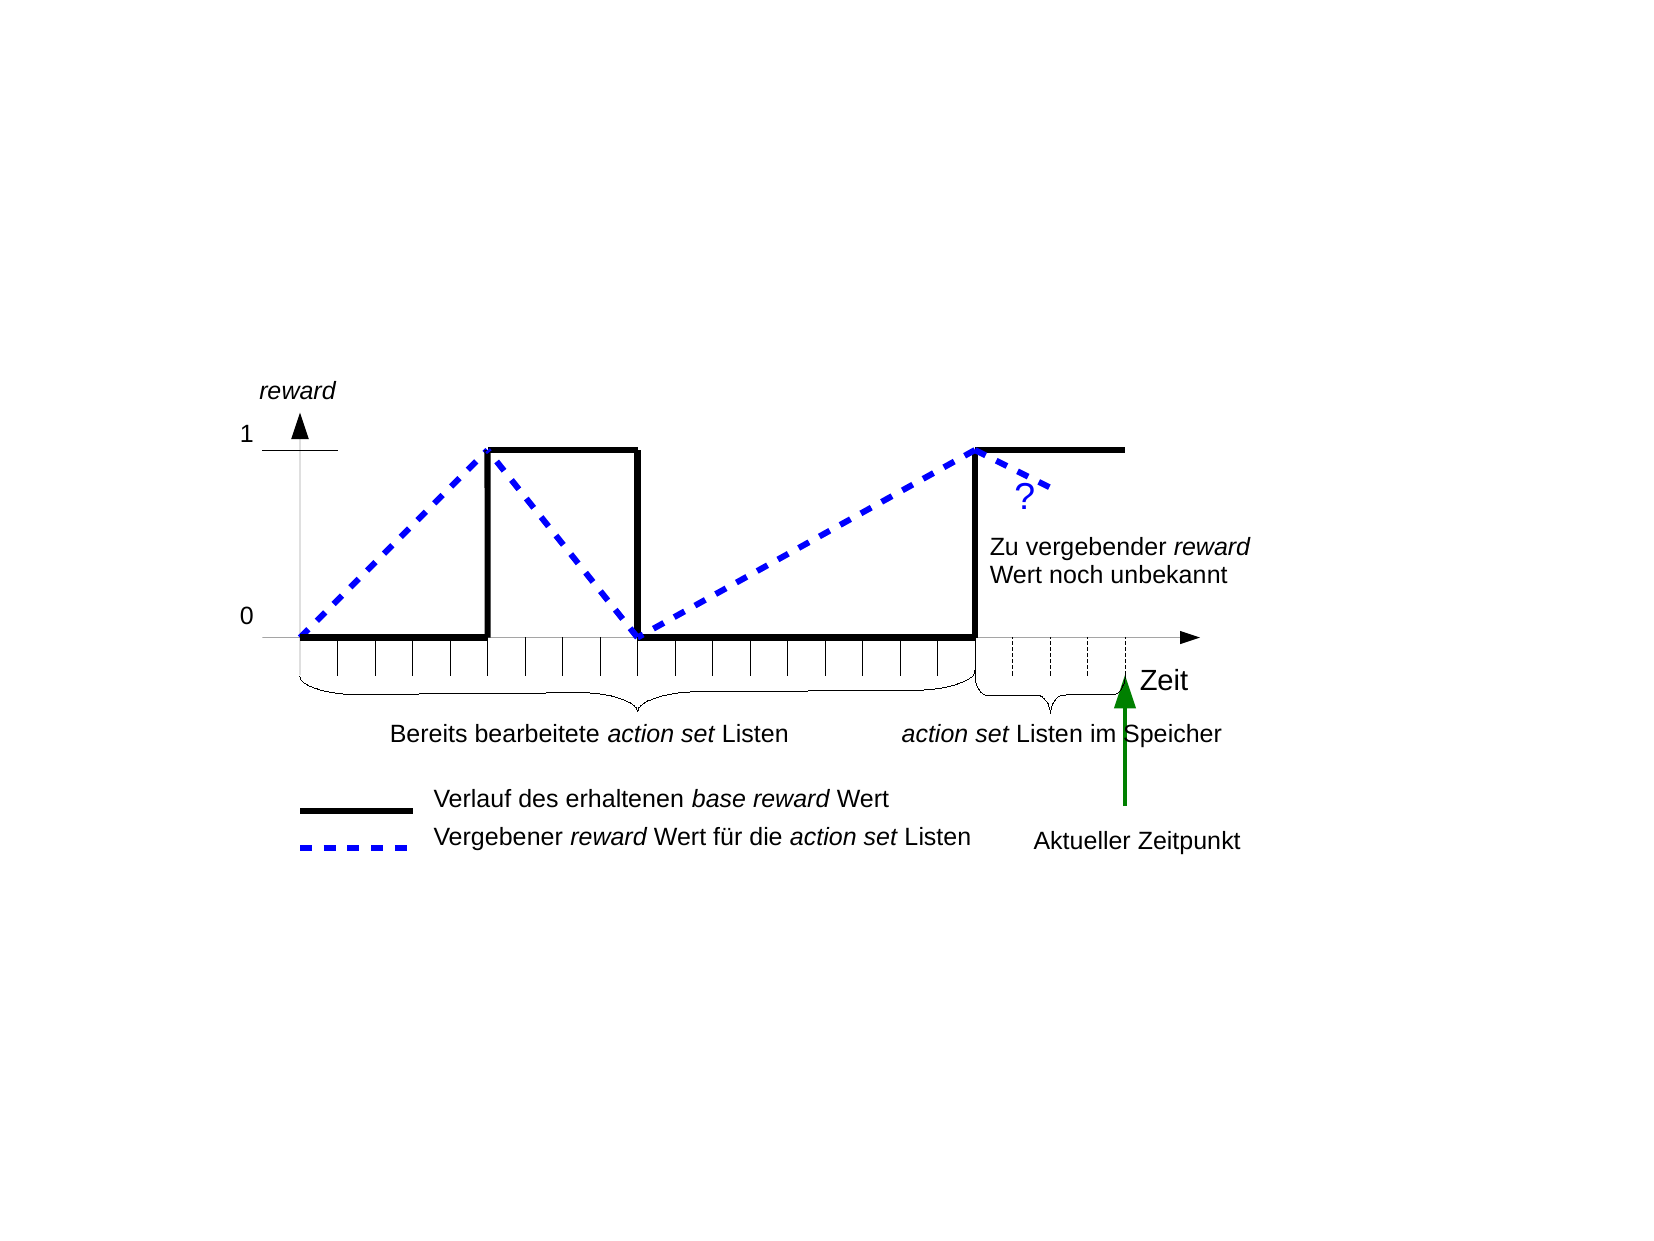

reward
1
?
Zu vergebender reward
Wert noch unbekannt
0
Zeit
Bereits bearbeitete action set Listen
action set Listen im Speicher
Verlauf des erhaltenen base reward Wert
Vergebener reward Wert für die action set Listen
Aktueller Zeitpunkt